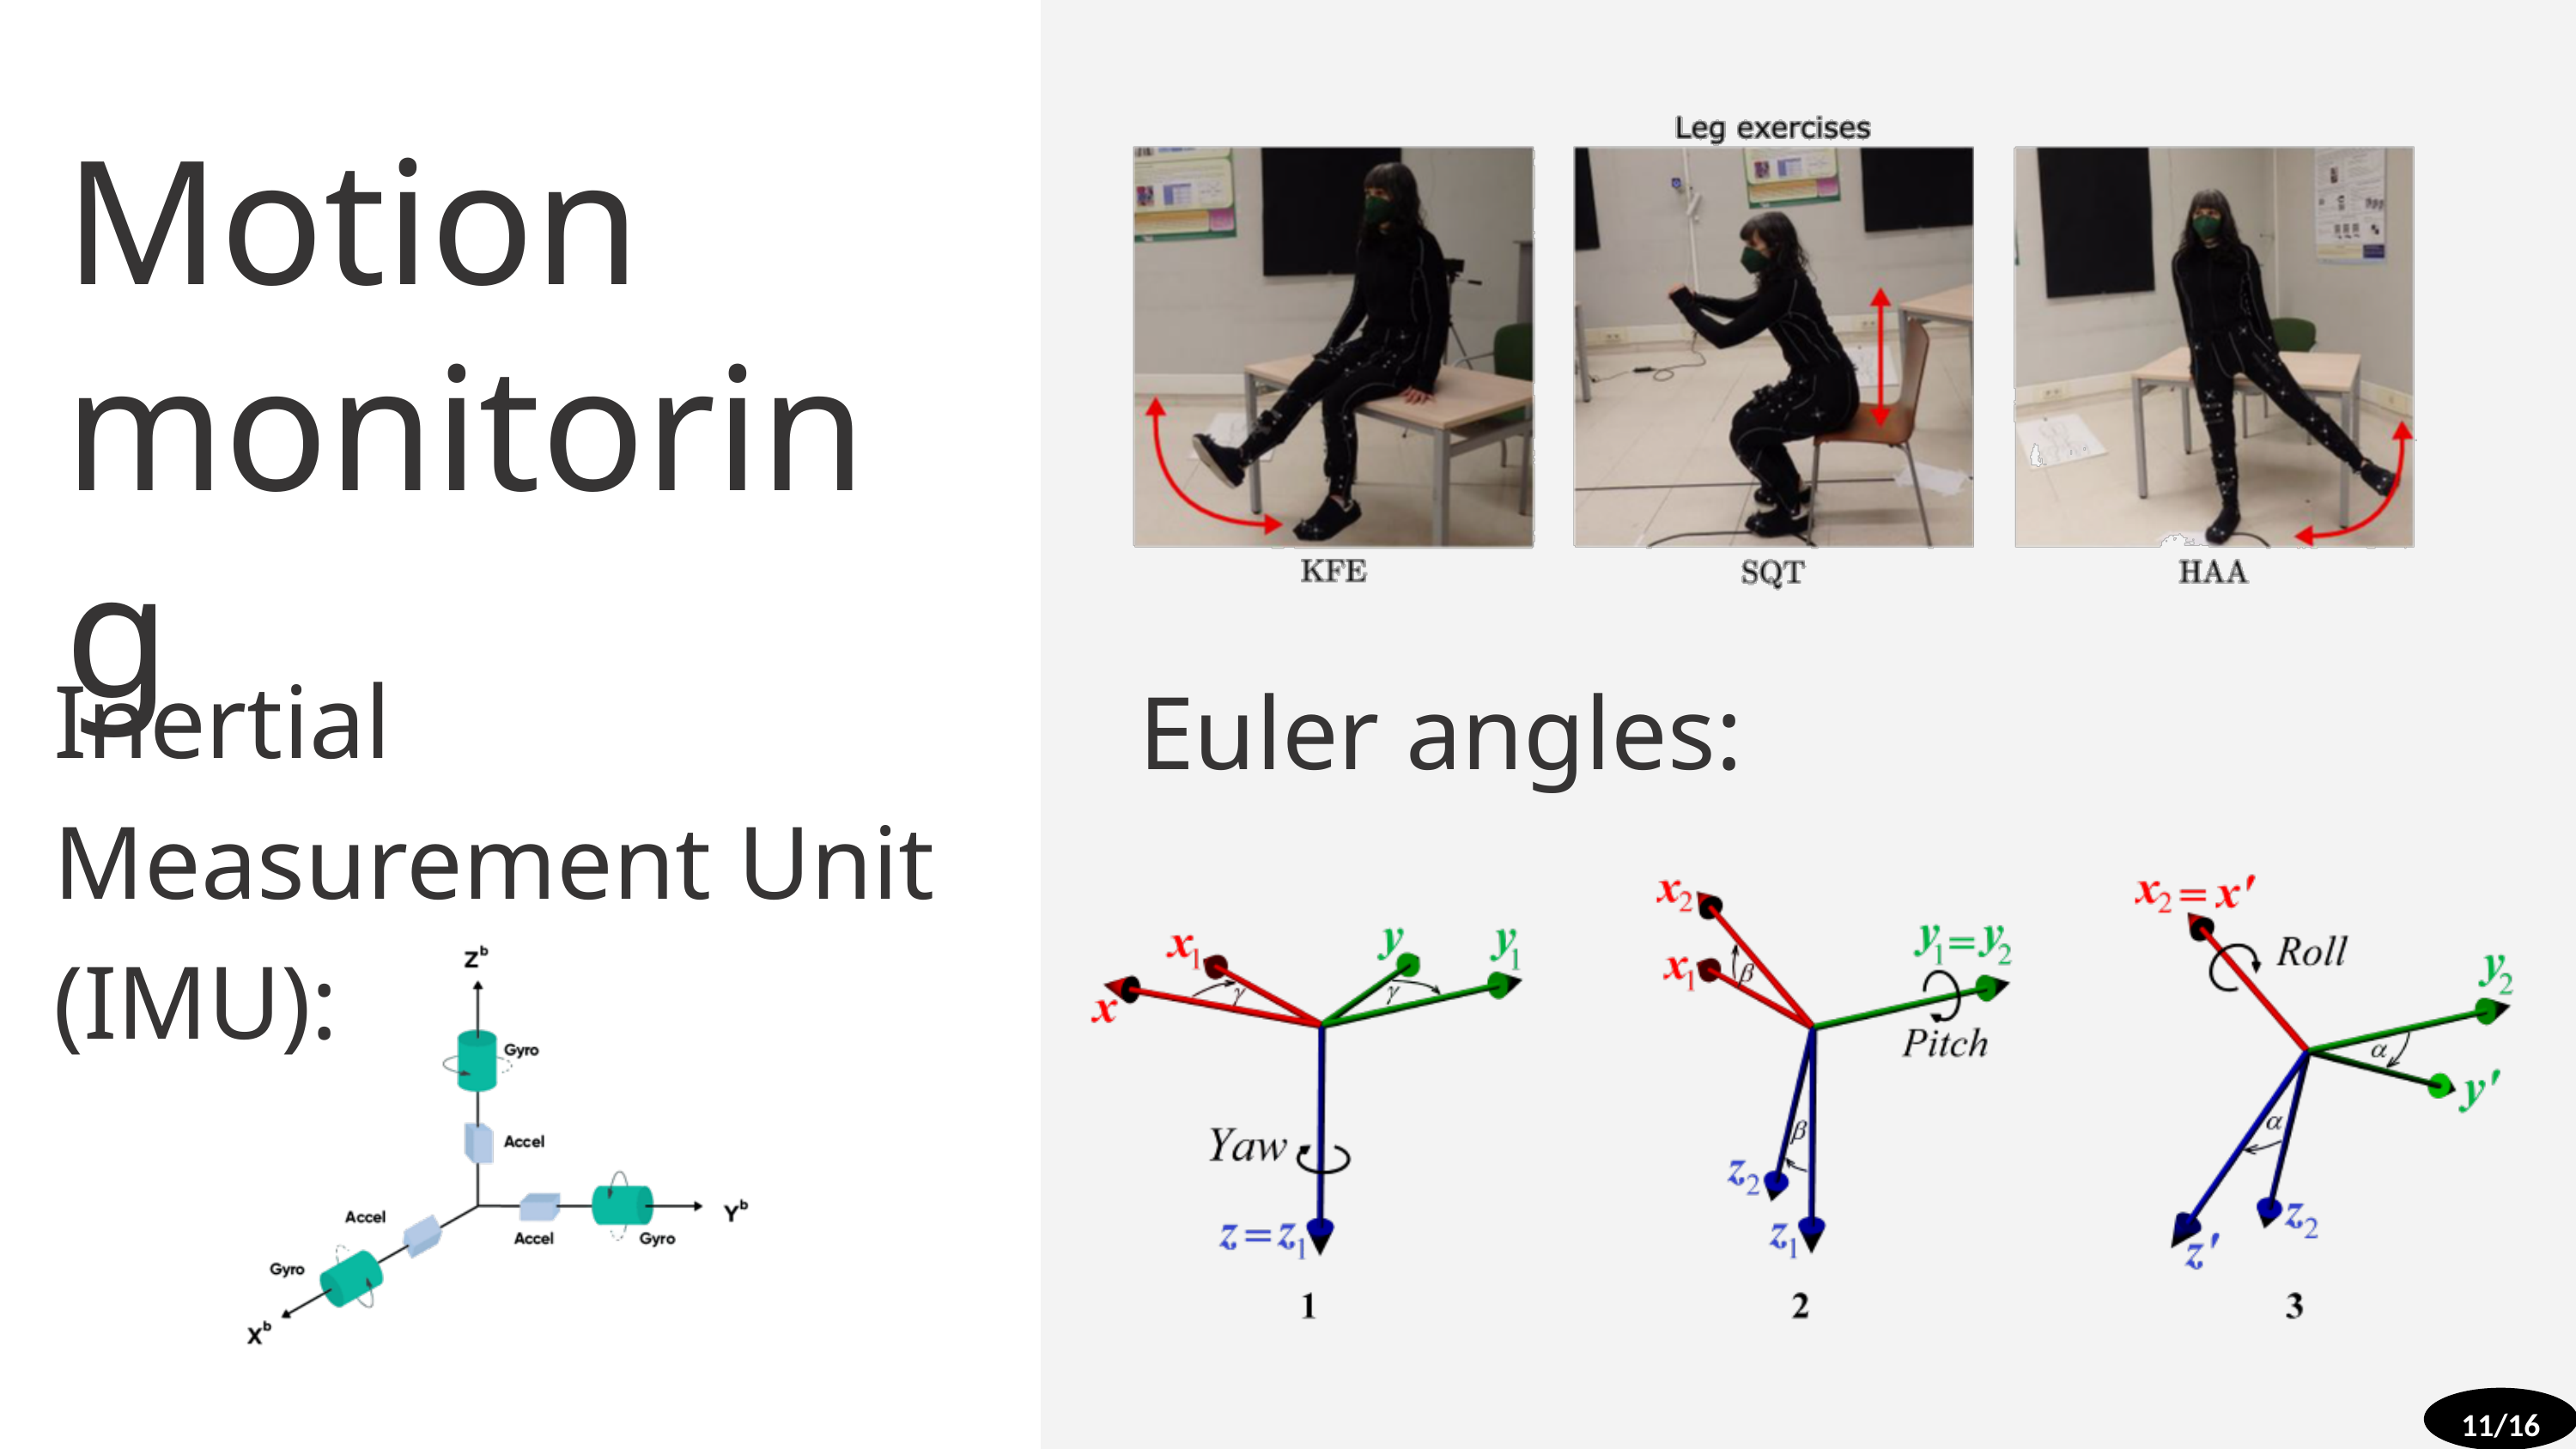

Motion monitoring
Inertial Measurement Unit (IMU):
Euler angles:
11/16